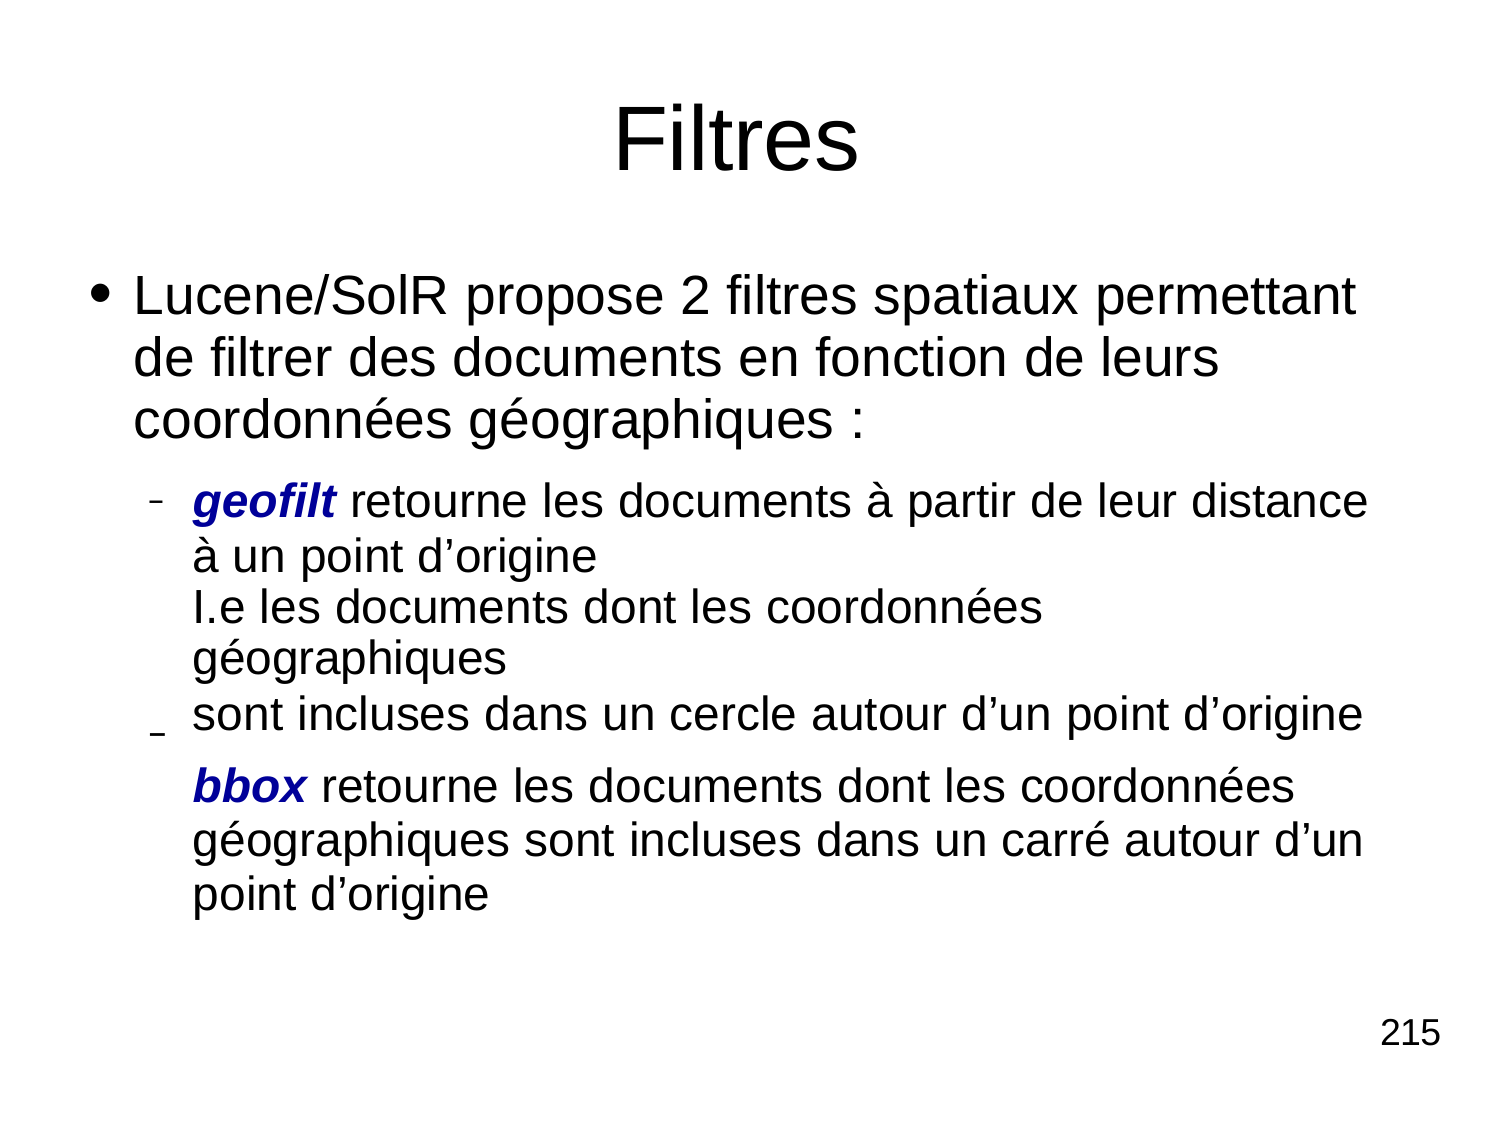

# Filtres
Lucene/SolR propose 2 filtres spatiaux permettant de filtrer des documents en fonction de leurs coordonnées géographiques :
●
–	geofilt retourne les documents à partir de leur distance à un point d’origine
I.e les documents dont les coordonnées géographiques
sont incluses dans un cercle autour d’un point d’origine
bbox retourne les documents dont les coordonnées géographiques sont incluses dans un carré autour d’un point d’origine
–
215